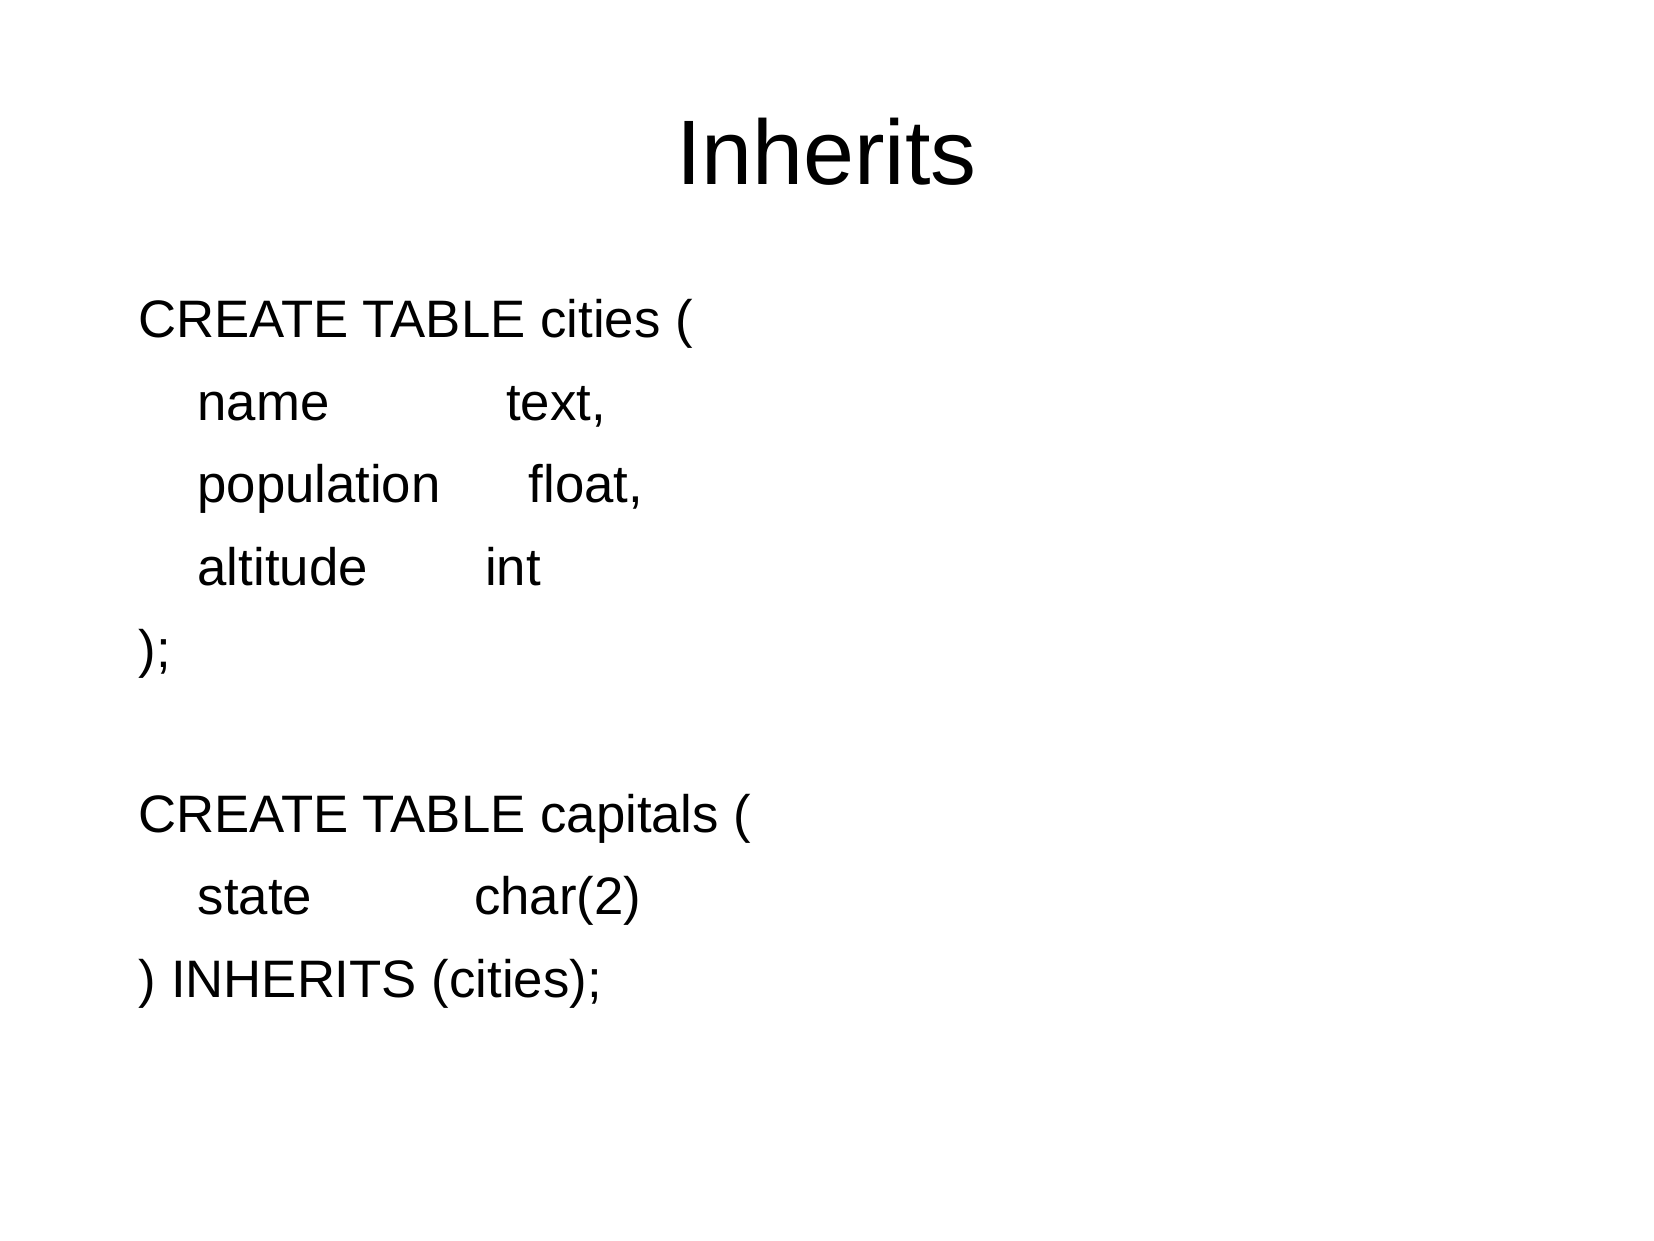

# Inherits
CREATE TABLE cities (
 name text,
 population float,
 altitude int
);
CREATE TABLE capitals (
 state char(2)
) INHERITS (cities);